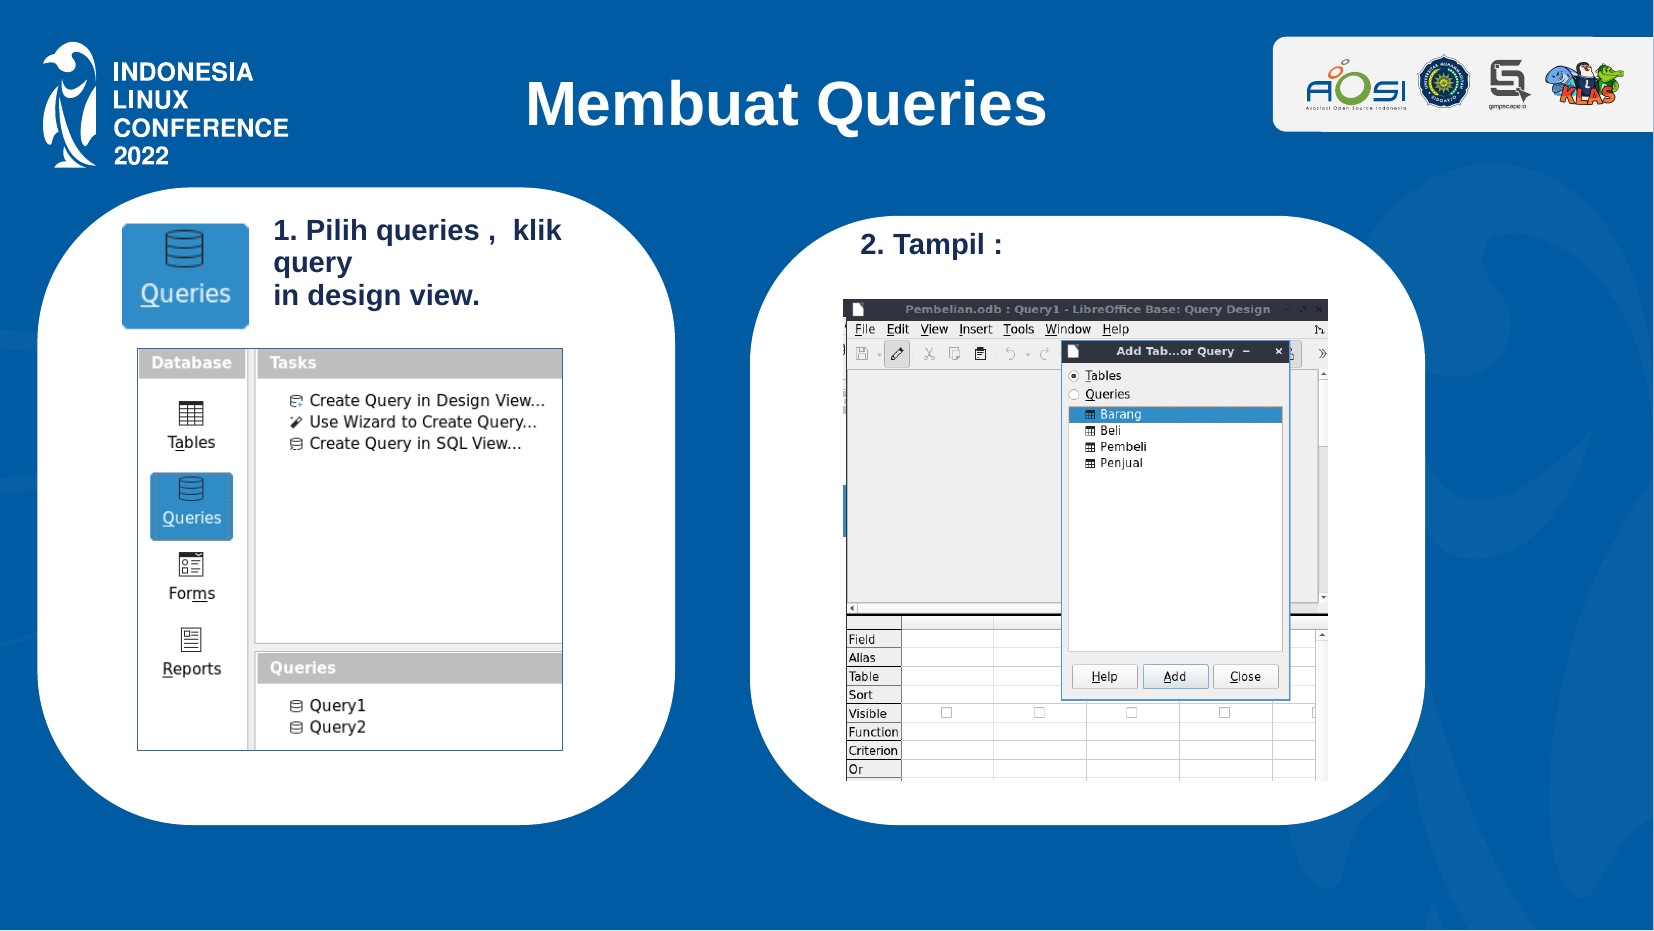

# Membuat Queries
1. Pilih queries , klik query
in design view.
2. Tampil :